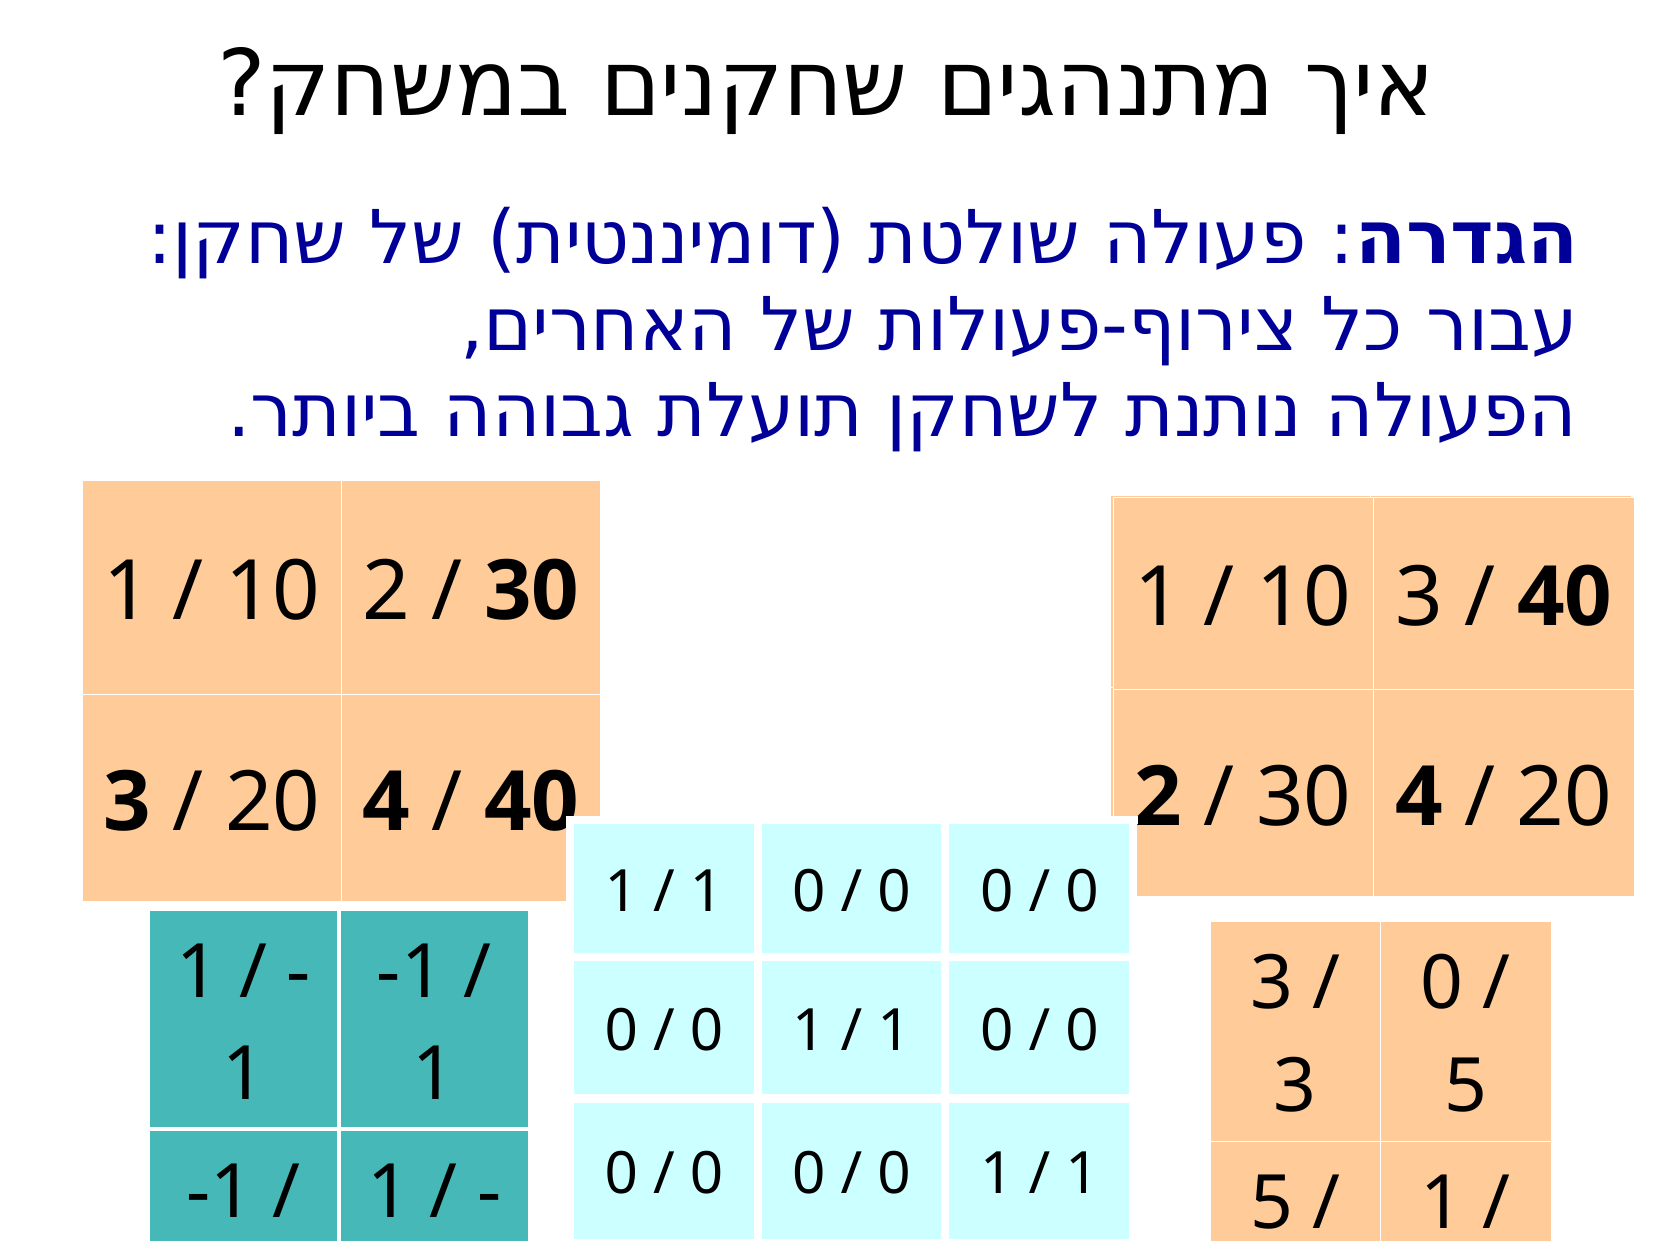

# איך מתנהגים שחקנים במשחק?
הגדרה: פעולה שולטת (דומיננטית) של שחקן:
עבור כל צירוף-פעולות של האחרים,
הפעולה נותנת לשחקן תועלת גבוהה ביותר.
| 1 / 10 | 2 / 30 |
| --- | --- |
| 3 / 20 | 4 / 40 |
| 1 / 10 | 2 / 30 |
| --- | --- |
| 3 / 20 | 4 / 40 |
| 1 / 10 | 3 / 20 |
| --- | --- |
| 2 / 30 | 4 / 40 |
| 1 / 10 | 3 / 40 |
| --- | --- |
| 2 / 30 | 4 / 20 |
| 1 / 1 | 0 / 0 | 0 / 0 |
| --- | --- | --- |
| 0 / 0 | 1 / 1 | 0 / 0 |
| 0 / 0 | 0 / 0 | 1 / 1 |
| 1 / -1 | -1 / 1 |
| --- | --- |
| -1 / 1 | 1 / -1 |
| 3 / 3 | 0 / 5 |
| --- | --- |
| 5 / 0 | 1 / 1 |